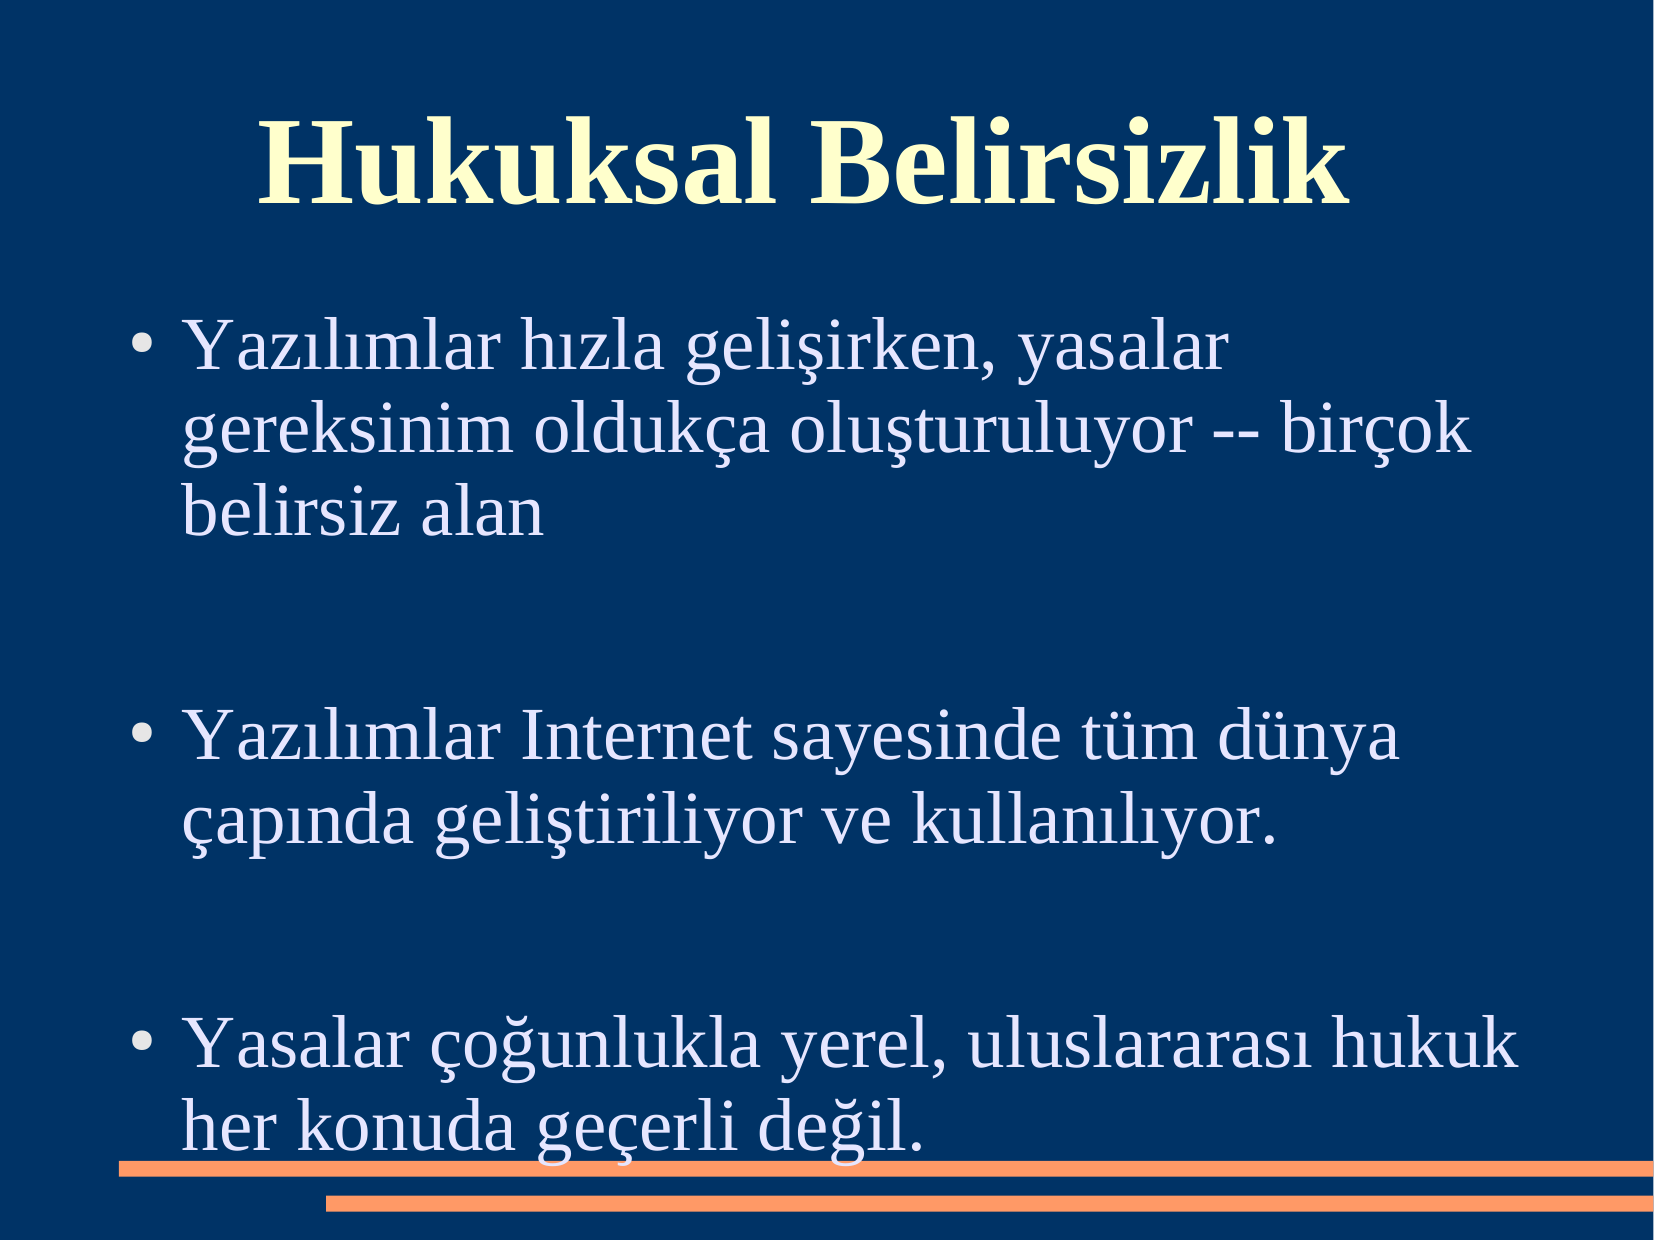

# Hukuksal Belirsizlik
Yazılımlar hızla gelişirken, yasalar gereksinim oldukça oluşturuluyor -- birçok belirsiz alan
Yazılımlar Internet sayesinde tüm dünya çapında geliştiriliyor ve kullanılıyor.
Yasalar çoğunlukla yerel, uluslararası hukuk her konuda geçerli değil.